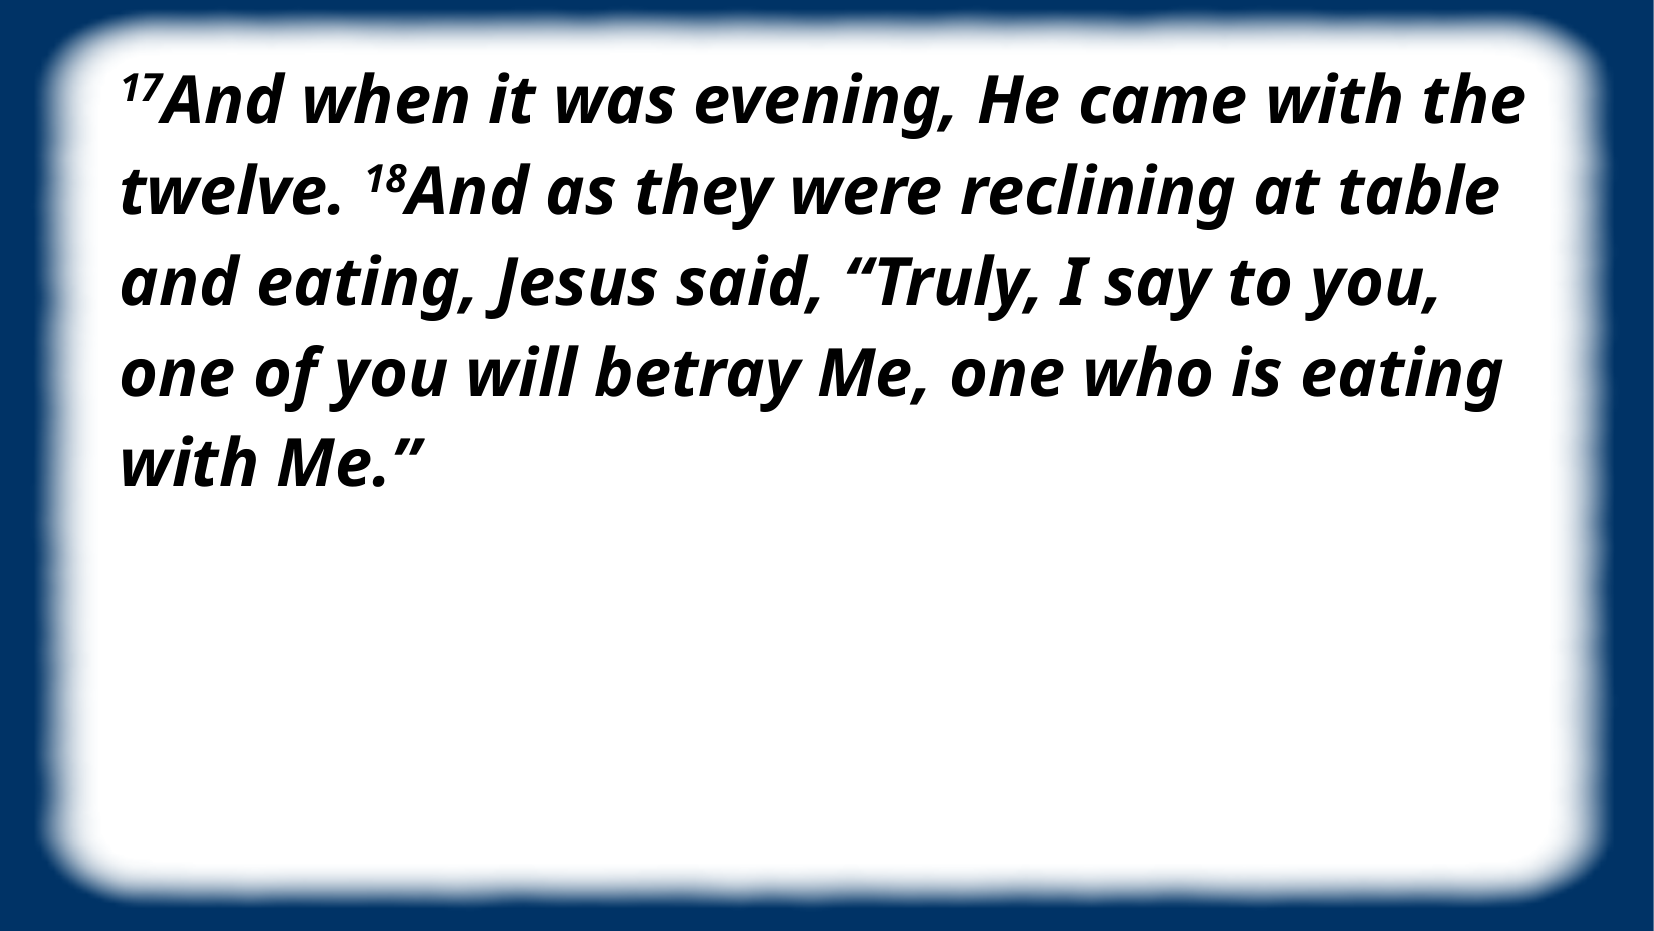

17And when it was evening, He came with the twelve. 18And as they were reclining at table and eating, Jesus said, “Truly, I say to you, one of you will betray Me, one who is eating with Me.”